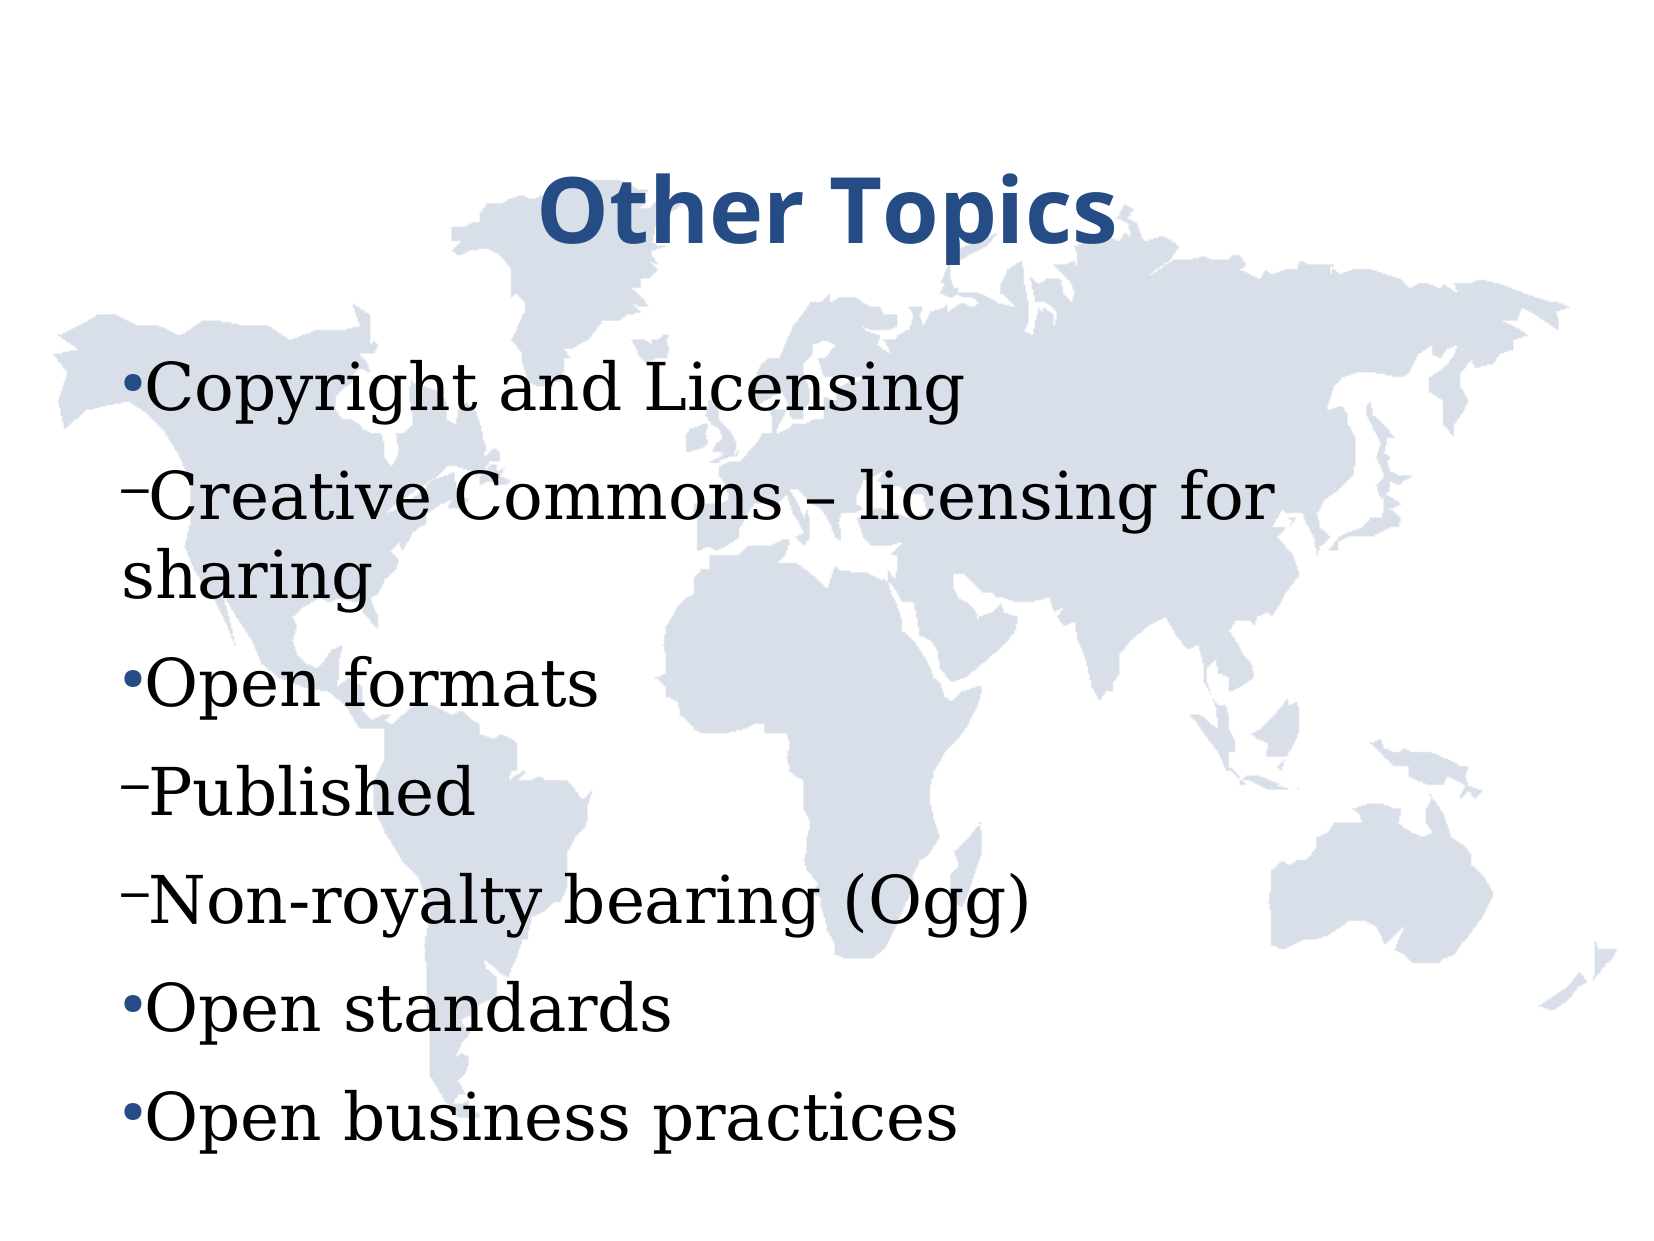

# Other Topics
Copyright and Licensing
Creative Commons – licensing for sharing
Open formats
Published
Non-royalty bearing (Ogg)
Open standards
Open business practices